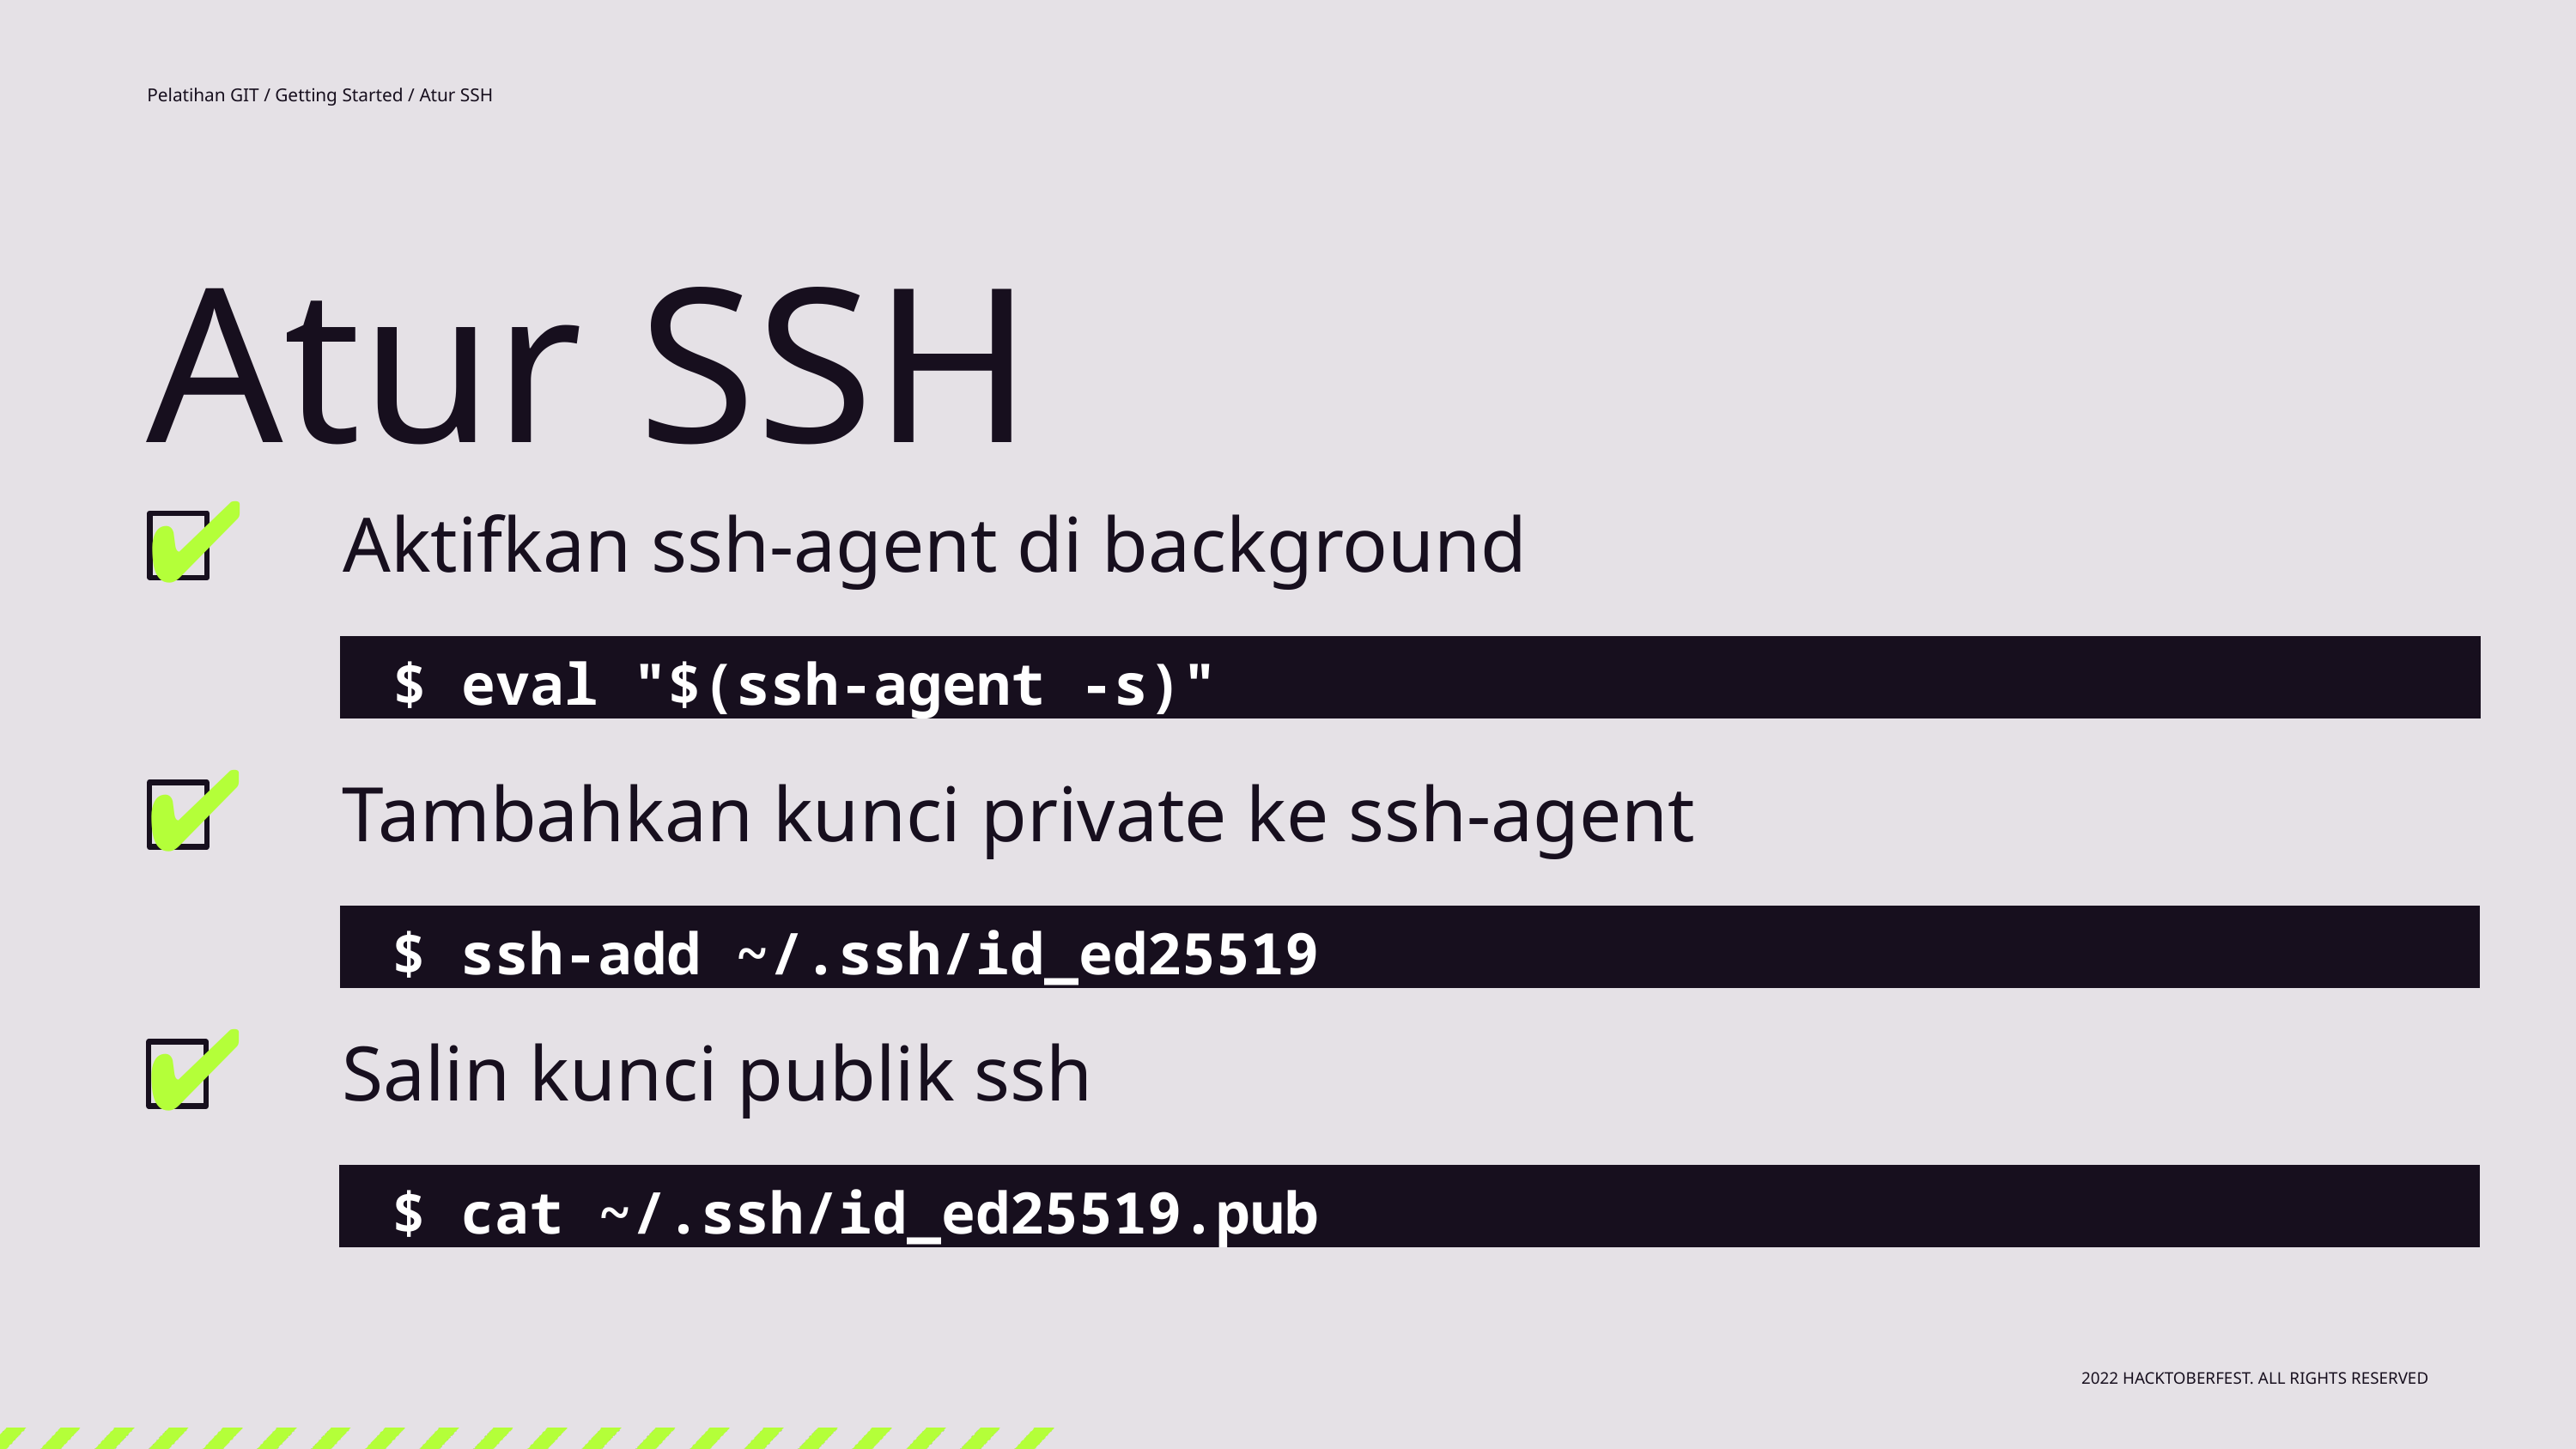

Pelatihan GIT / Getting Started / Atur SSH
Atur SSH

Aktifkan ssh-agent di background
$ eval "$(ssh-agent -s)"

Tambahkan kunci private ke ssh-agent
$ ssh-add ~/.ssh/id_ed25519

Salin kunci publik ssh
$ cat ~/.ssh/id_ed25519.pub
2022 HACKTOBERFEST. ALL RIGHTS RESERVED